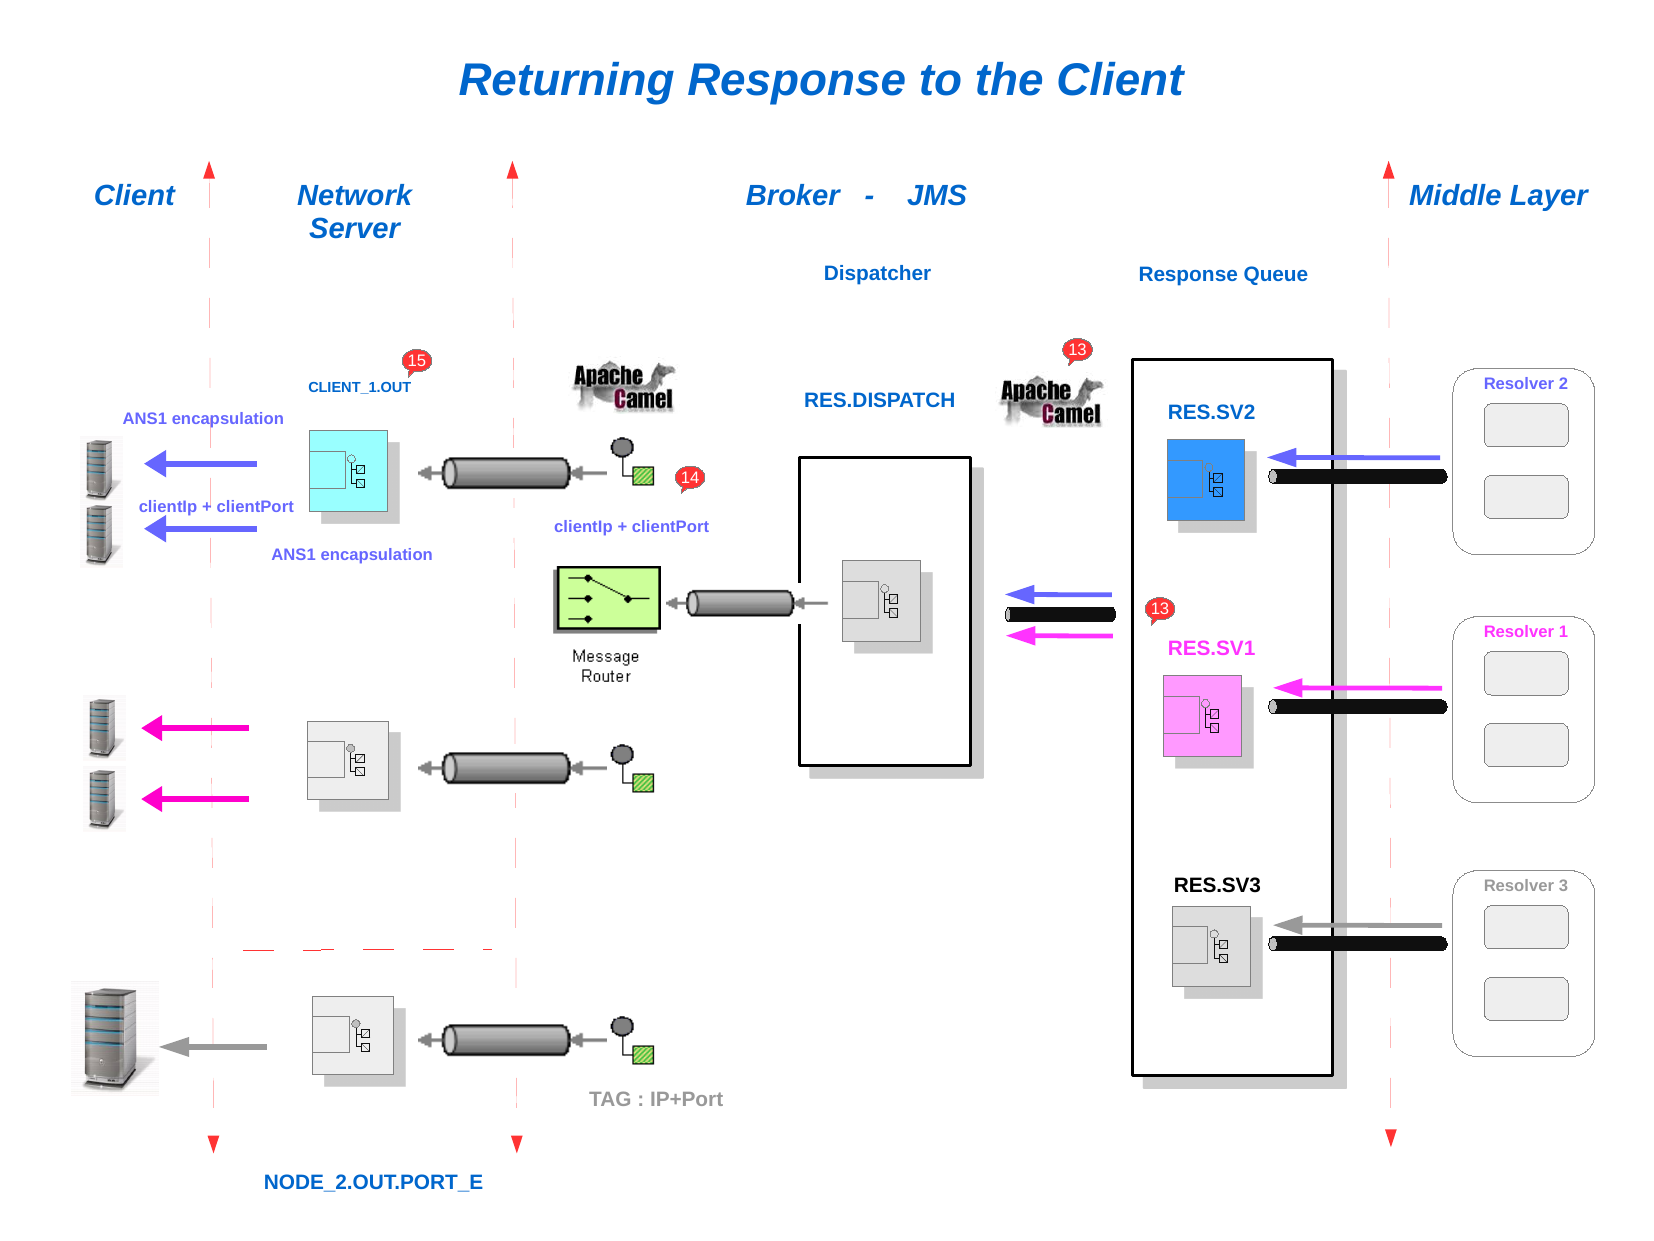

Returning Response to the Client
Network Server
Client
Broker - JMS
Middle Layer
Dispatcher
Response Queue
13
15
Resolver 2
CLIENT_1.OUT
RES.DISPATCH
RES.SV2
ANS1 encapsulation
14
clientIp + clientPort
clientIp + clientPort
ANS1 encapsulation
13
Resolver 1
RES.SV1
RES.SV3
Resolver 3
TAG : IP+Port
NODE_2.OUT.PORT_E